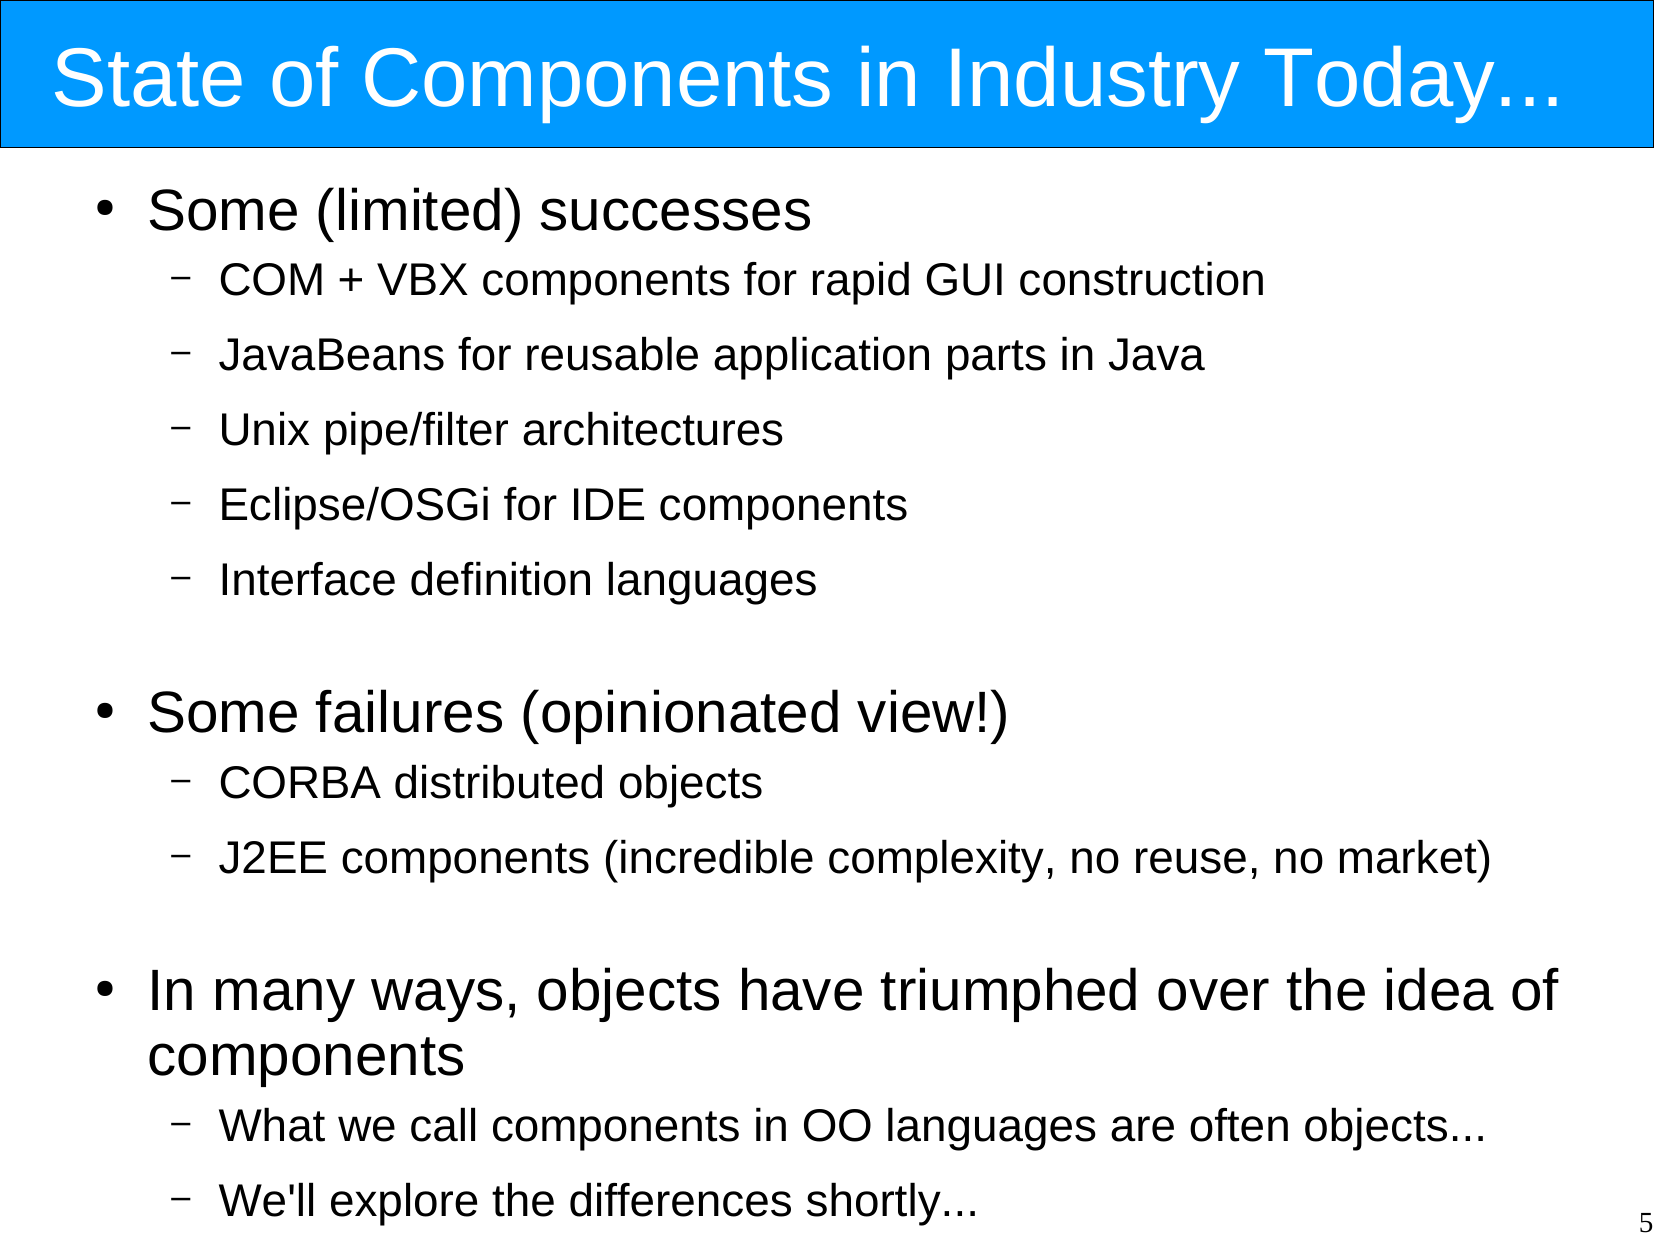

# State of Components in Industry Today...
Some (limited) successes
COM + VBX components for rapid GUI construction
JavaBeans for reusable application parts in Java
Unix pipe/filter architectures
Eclipse/OSGi for IDE components
Interface definition languages
Some failures (opinionated view!)
CORBA distributed objects
J2EE components (incredible complexity, no reuse, no market)
In many ways, objects have triumphed over the idea of components
What we call components in OO languages are often objects...
We'll explore the differences shortly...
5